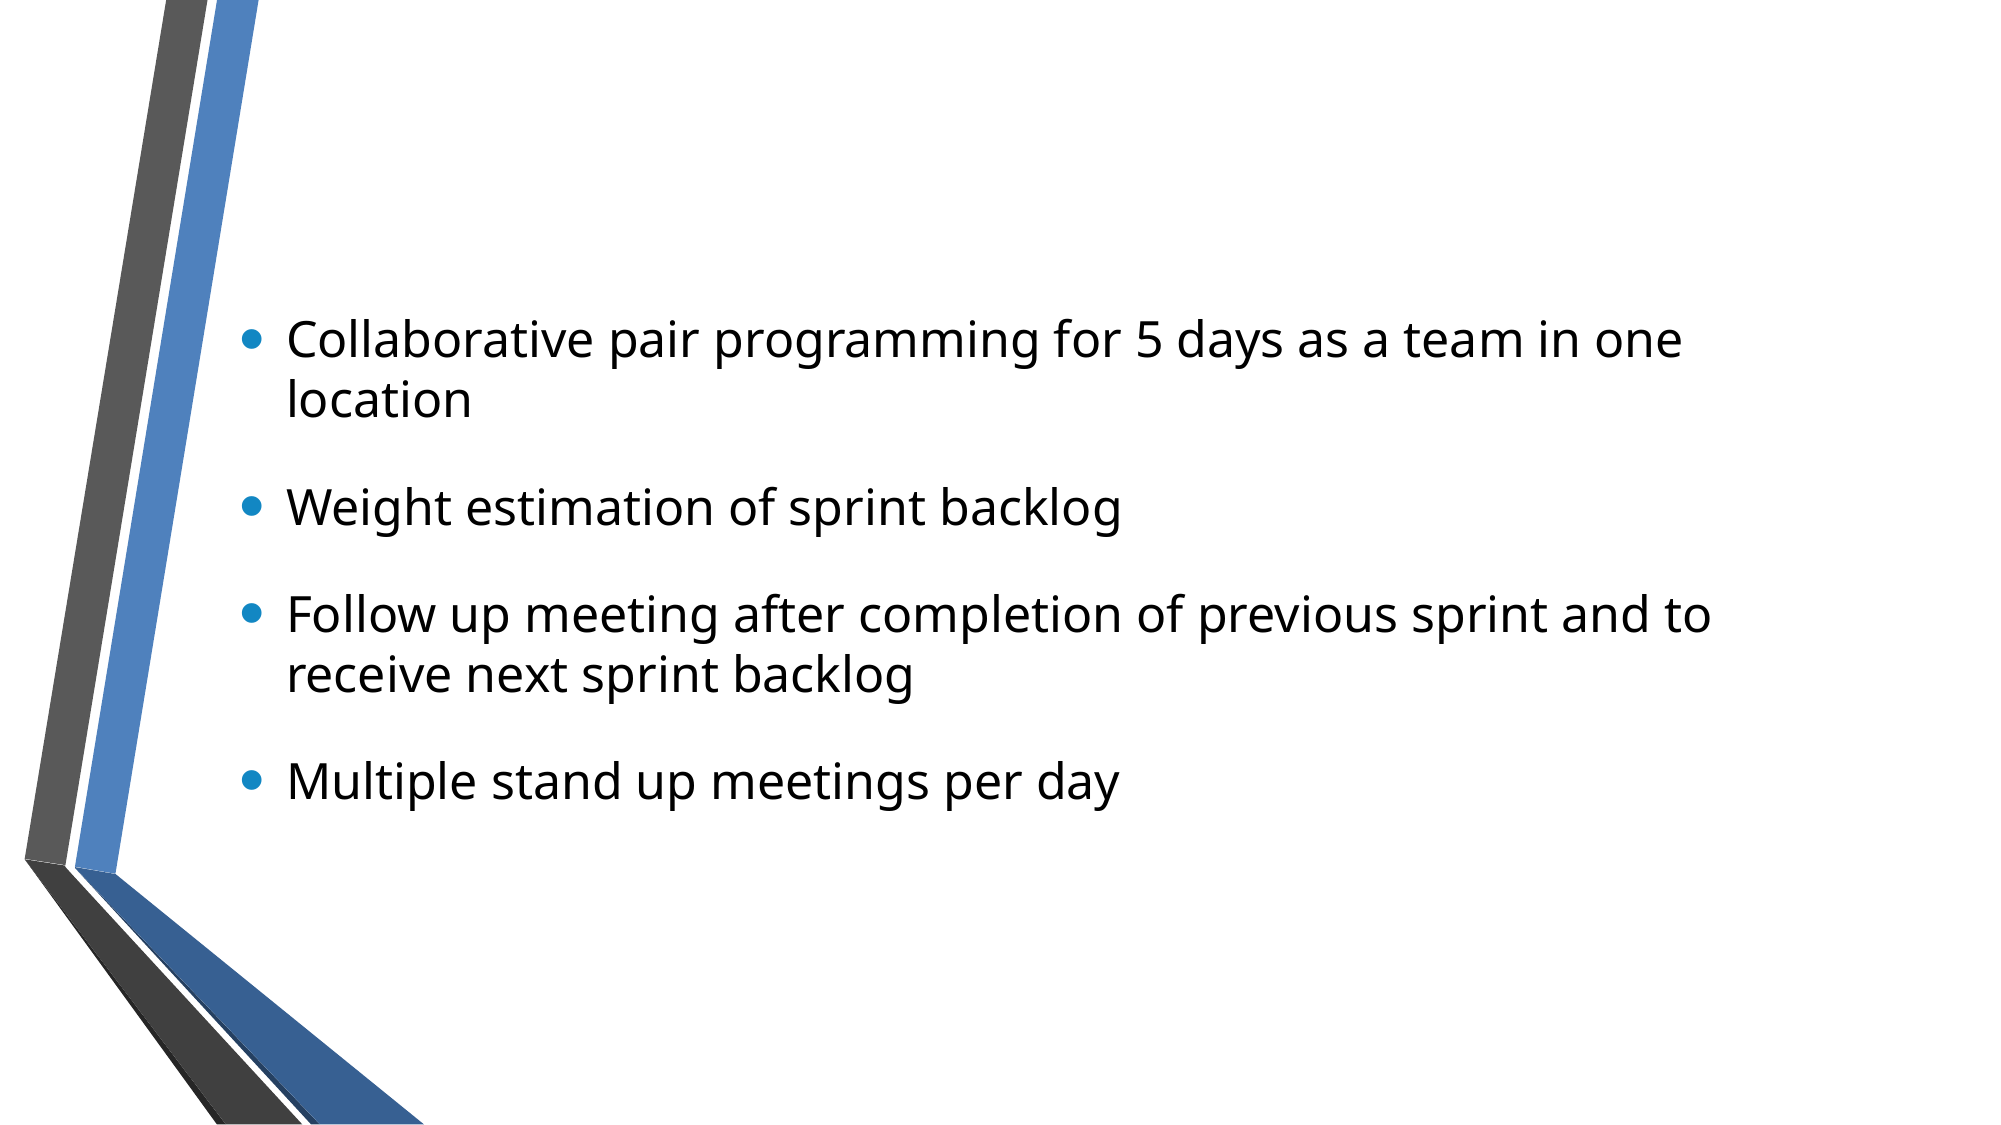

Collaborative pair programming for 5 days as a team in one location
Weight estimation of sprint backlog
Follow up meeting after completion of previous sprint and to receive next sprint backlog
Multiple stand up meetings per day